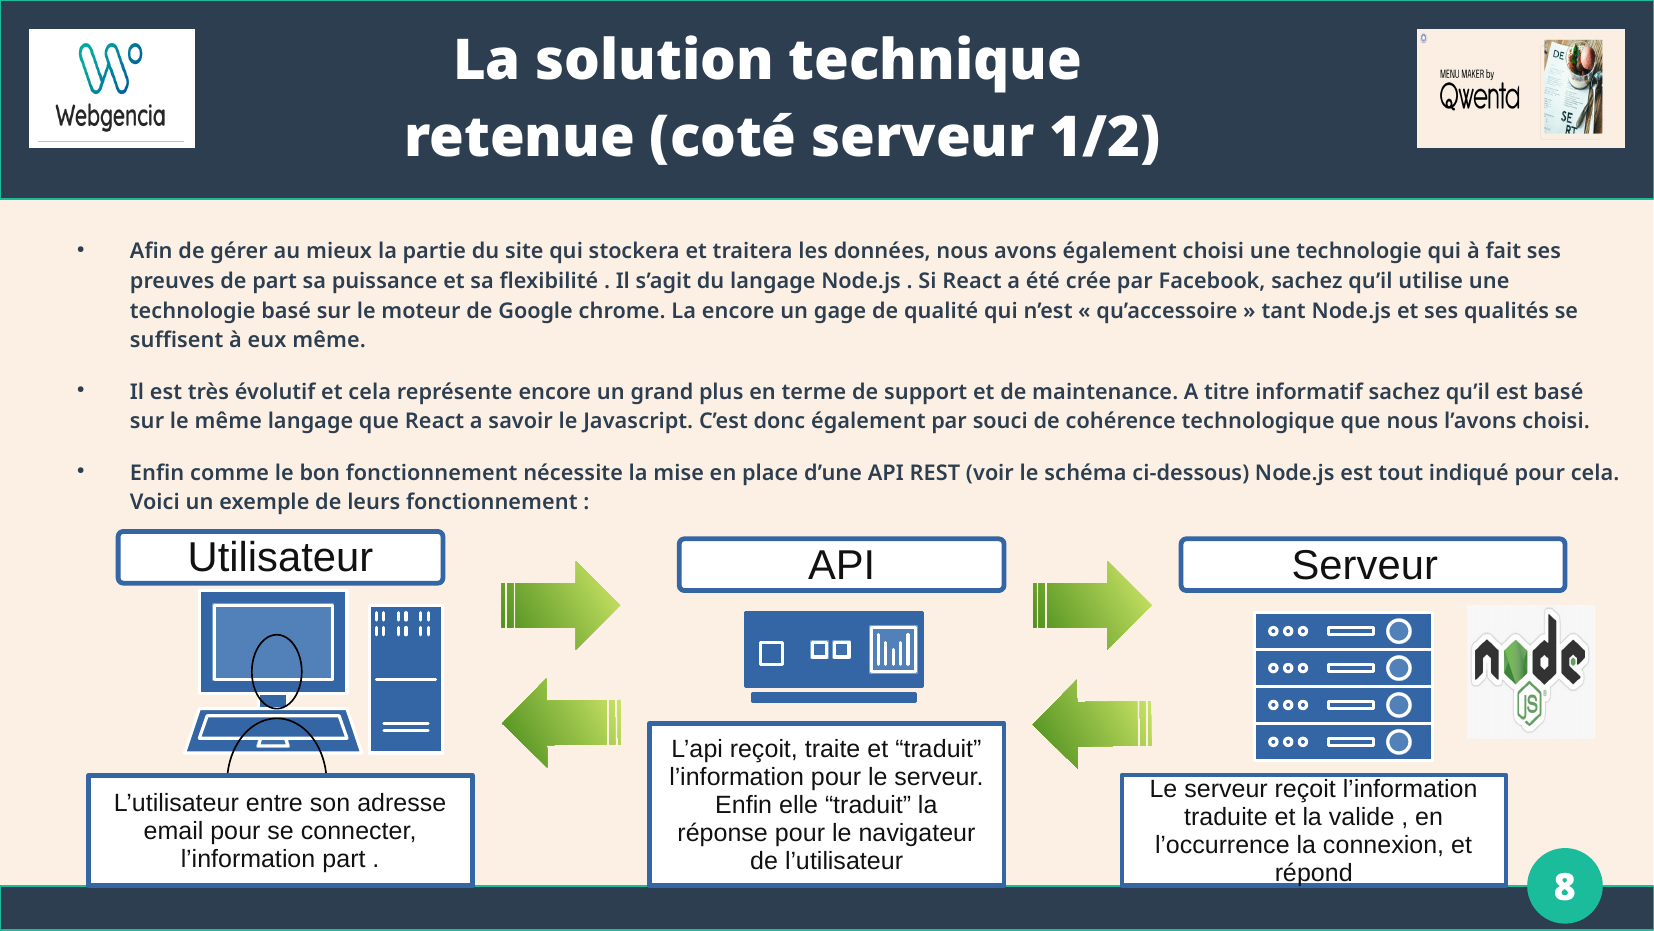

# La solution technique retenue (coté serveur 1/2)
Afin de gérer au mieux la partie du site qui stockera et traitera les données, nous avons également choisi une technologie qui à fait ses preuves de part sa puissance et sa flexibilité . Il s’agit du langage Node.js . Si React a été crée par Facebook, sachez qu’il utilise une technologie basé sur le moteur de Google chrome. La encore un gage de qualité qui n’est « qu’accessoire » tant Node.js et ses qualités se suffisent à eux même.
Il est très évolutif et cela représente encore un grand plus en terme de support et de maintenance. A titre informatif sachez qu’il est basé sur le même langage que React a savoir le Javascript. C’est donc également par souci de cohérence technologique que nous l’avons choisi.
Enfin comme le bon fonctionnement nécessite la mise en place d’une API REST (voir le schéma ci-dessous) Node.js est tout indiqué pour cela. Voici un exemple de leurs fonctionnement :
Utilisateur
API
 Serveur
L’api reçoit, traite et “traduit” l’information pour le serveur. Enfin elle “traduit” la réponse pour le navigateur de l’utilisateur
Le serveur reçoit l’information traduite et la valide , en l’occurrence la connexion, et répond
L’utilisateur entre son adresse email pour se connecter, l’information part .
8